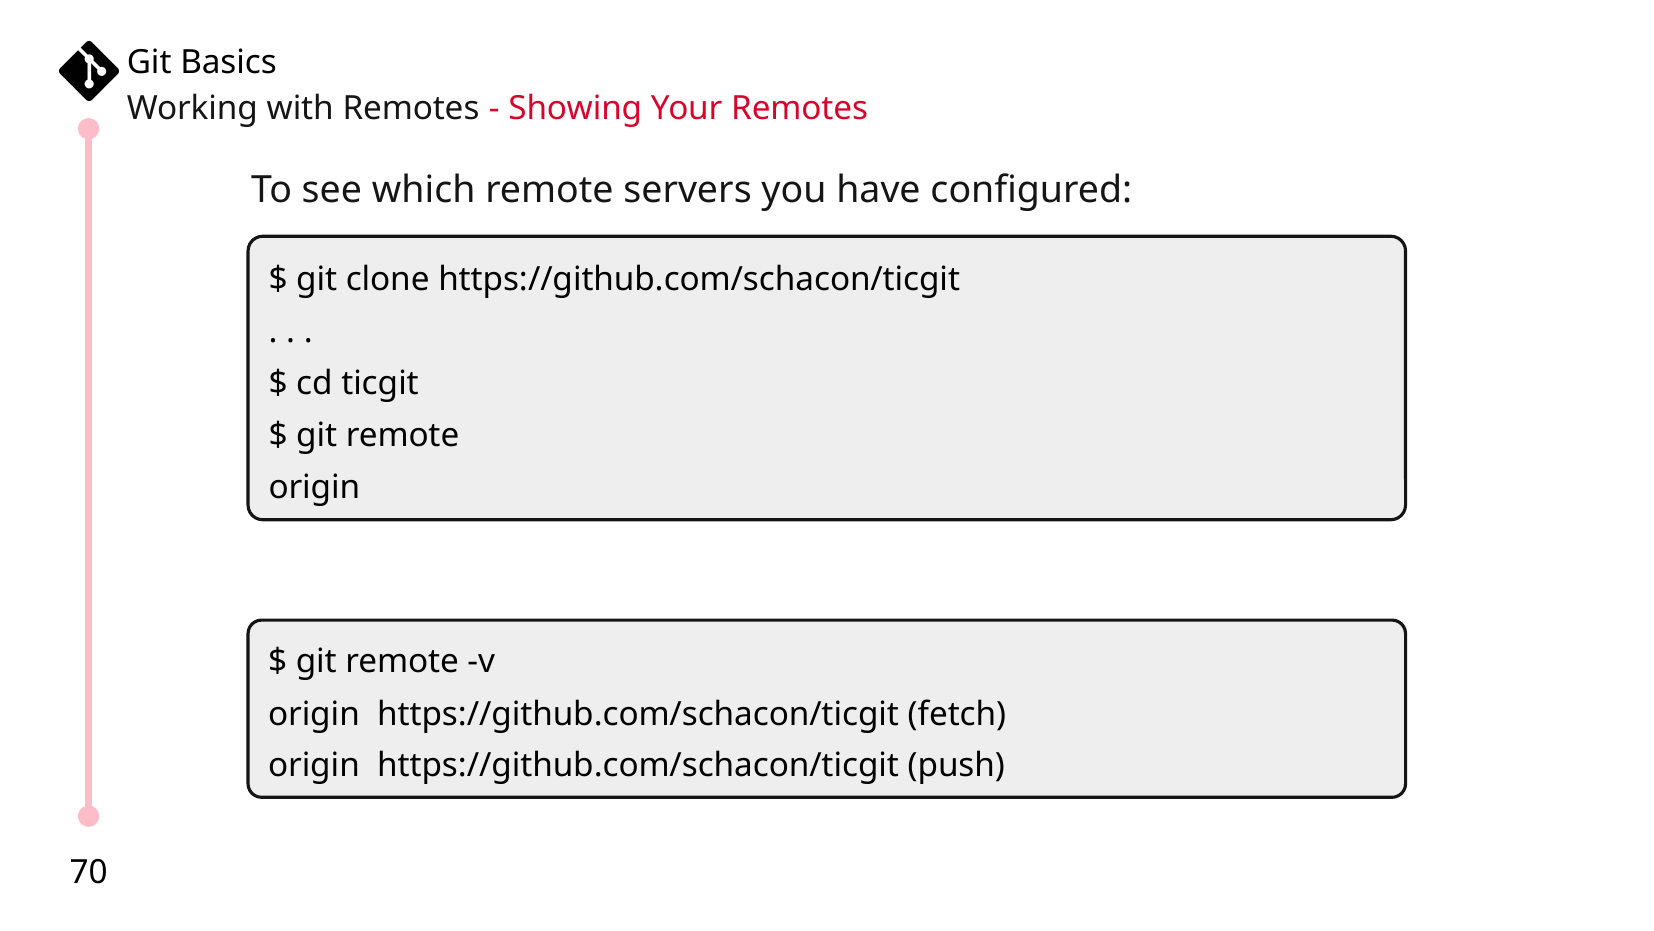

Git Basics
Working with Remotes - Showing Your Remotes
To see which remote servers you have configured:
And if you need to see URLs:
$ git clone https://github.com/schacon/ticgit
. . .
$ cd ticgit
$ git remote
origin
$ git remote -v
origin https://github.com/schacon/ticgit (fetch)
origin https://github.com/schacon/ticgit (push)
70